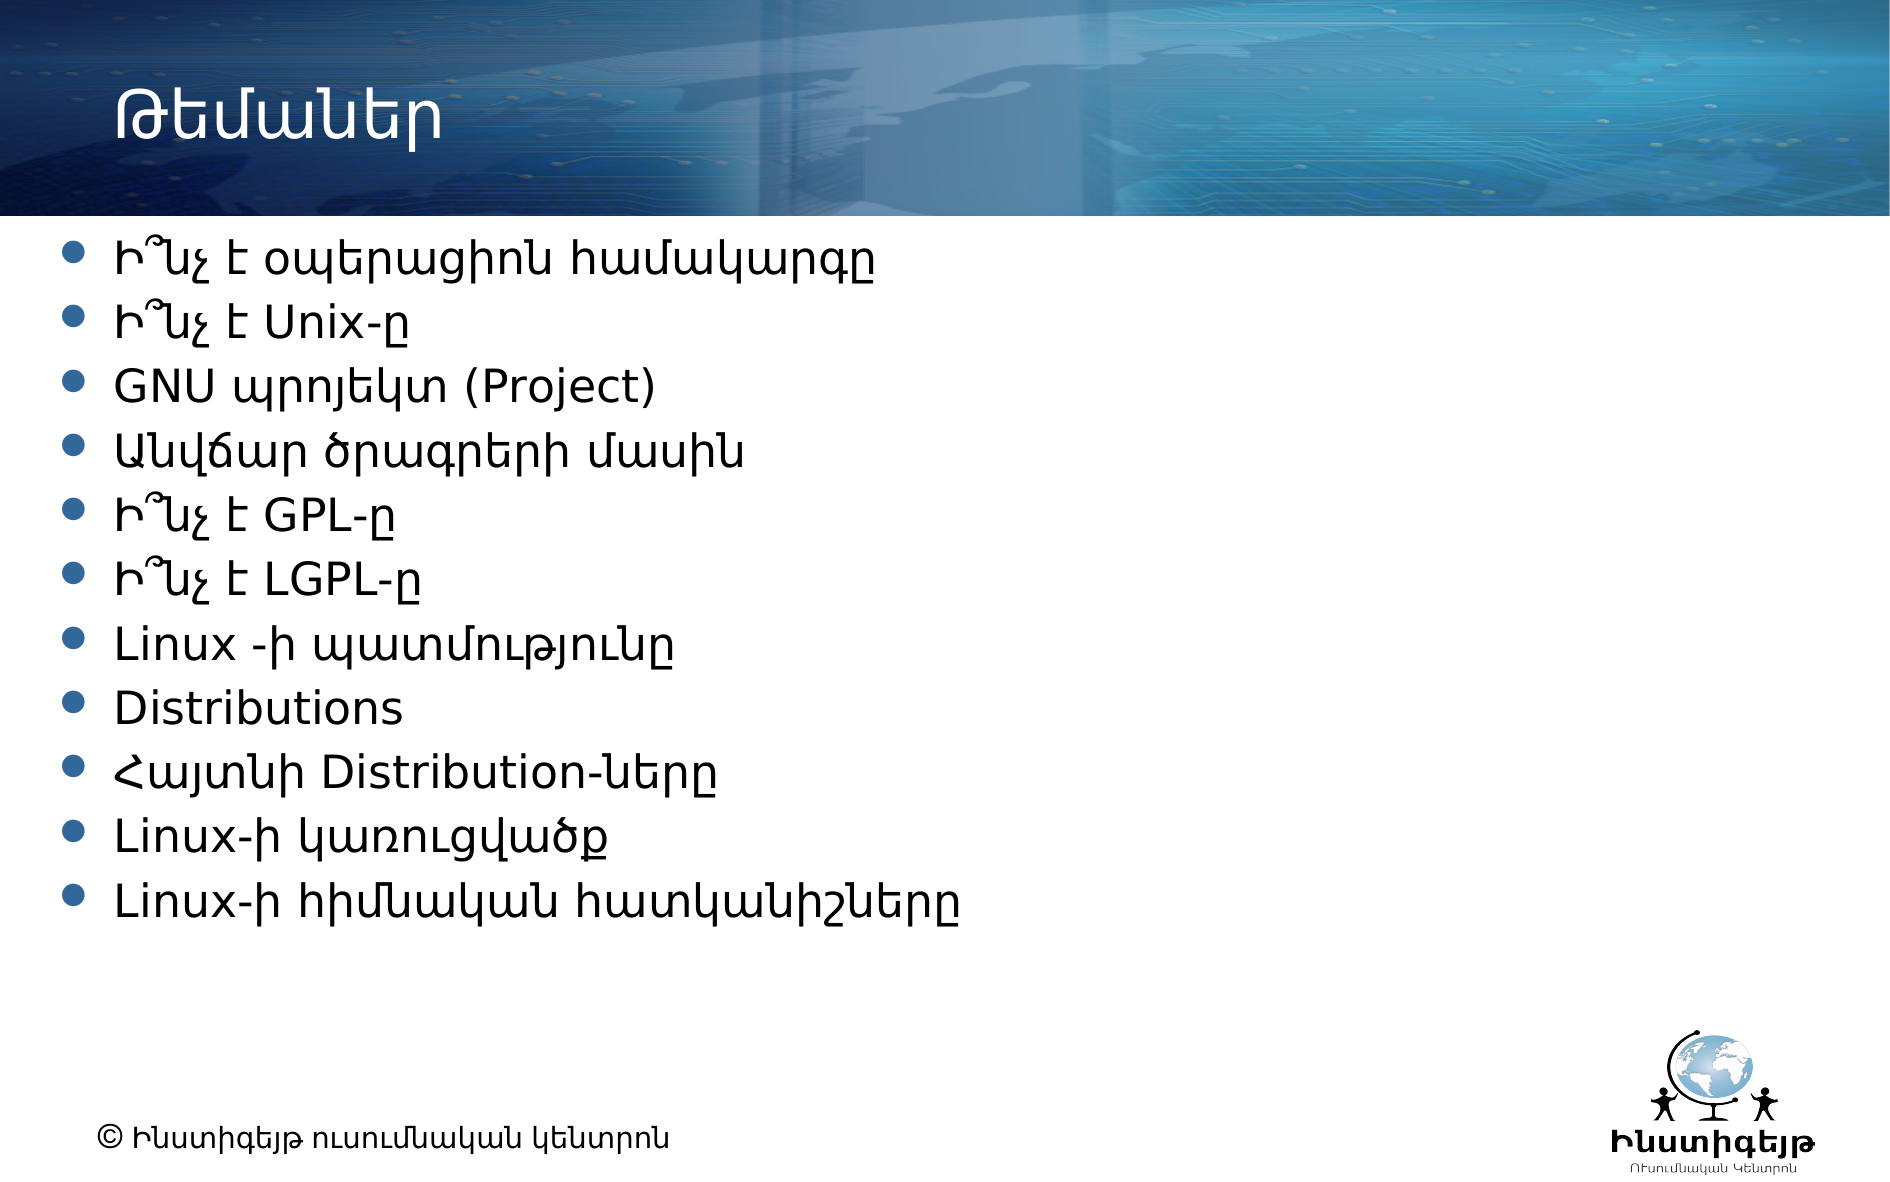

Թեմաներ
# Ի՞նչ է օպերացիոն համակարգը
Ի՞նչ է Unix-ը
GNU պրոյեկտ (Project)
Անվճար ծրագրերի մասին
Ի՞նչ է GPL-ը
Ի՞նչ է LGPL-ը
Linux -ի պատմությունը
Distributions
Հայտնի Distribution-ները
Linux-ի կառուցվածք
Linux-ի հիմնական հատկանիշները